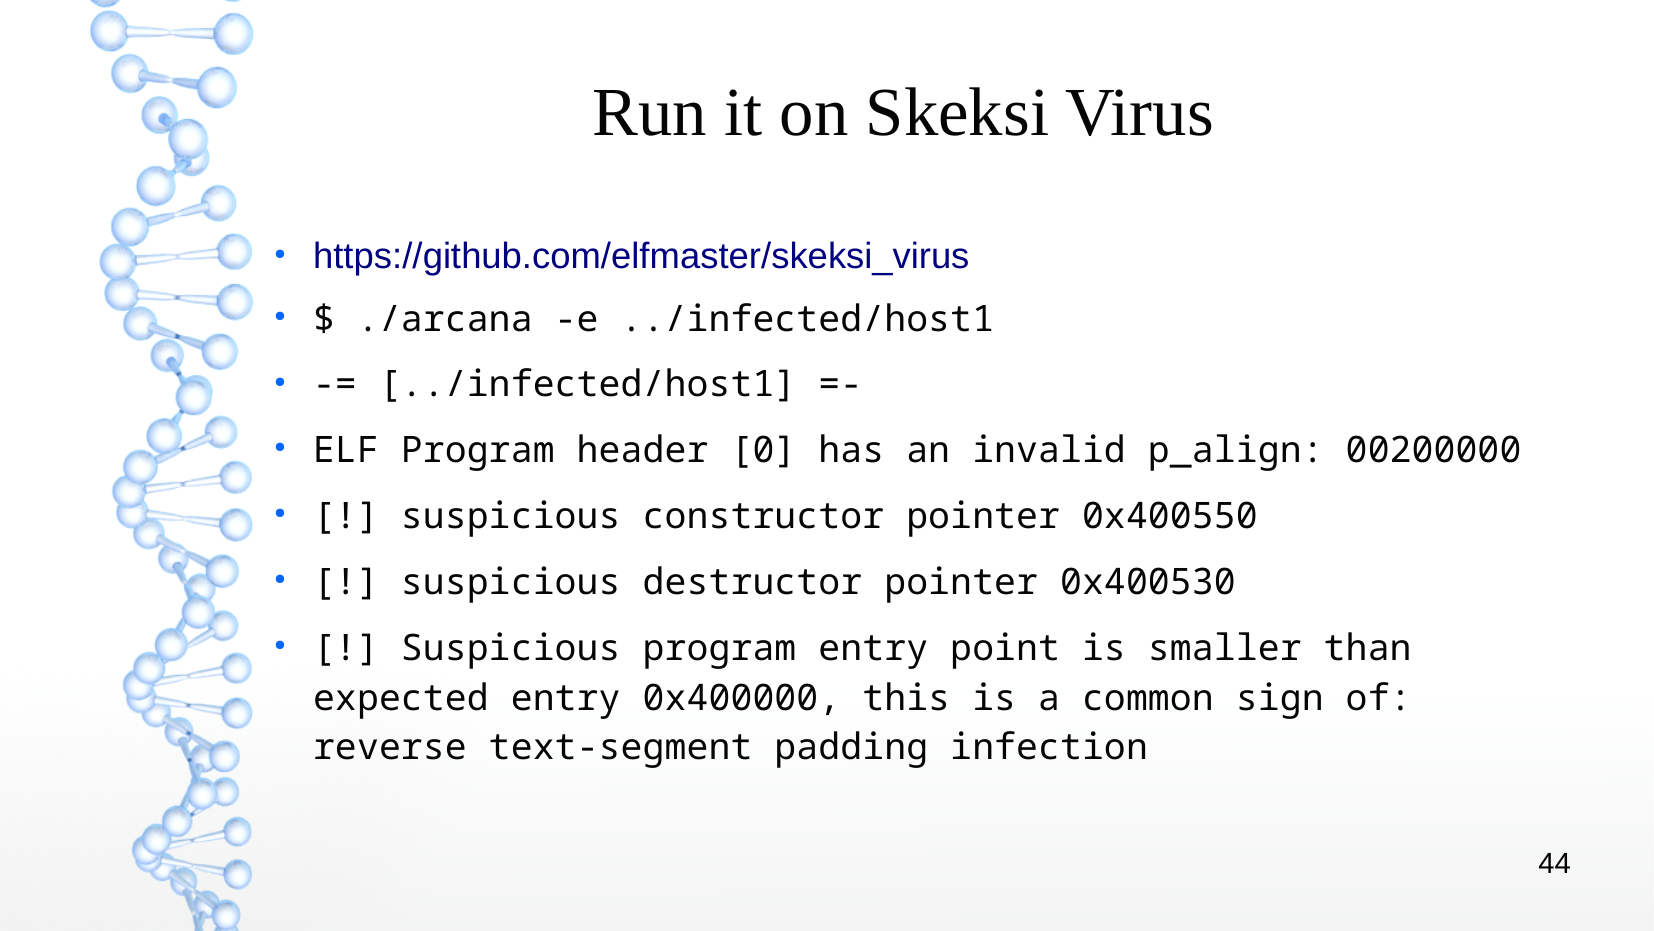

# Run it on Skeksi Virus
https://github.com/elfmaster/skeksi_virus
$ ./arcana -e ../infected/host1
-= [../infected/host1] =-
ELF Program header [0] has an invalid p_align: 00200000
[!] suspicious constructor pointer 0x400550
[!] suspicious destructor pointer 0x400530
[!] Suspicious program entry point is smaller than expected entry 0x400000, this is a common sign of: reverse text-segment padding infection
44